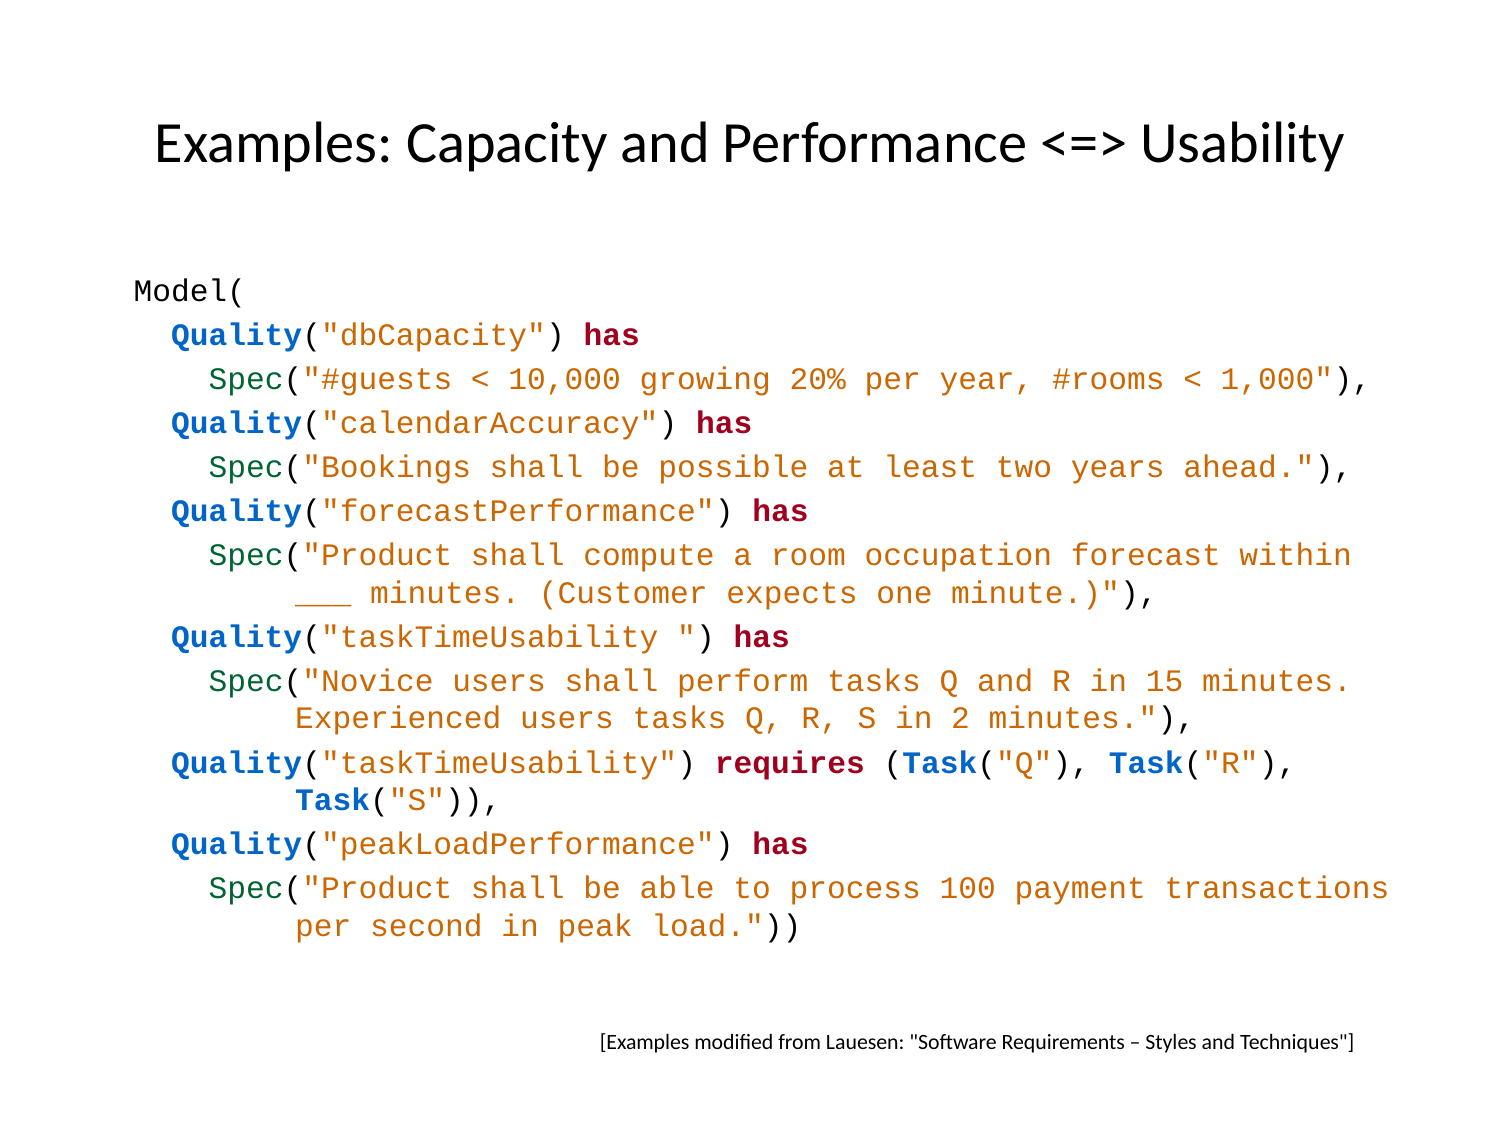

# Examples: Capacity and Performance <=> Usability
Model(
 Quality("dbCapacity") has
 Spec("#guests < 10,000 growing 20% per year, #rooms < 1,000"),
 Quality("calendarAccuracy") has
 Spec("Bookings shall be possible at least two years ahead."),
 Quality("forecastPerformance") has
 Spec("Product shall compute a room occupation forecast within ___ minutes. (Customer expects one minute.)"),
 Quality("taskTimeUsability ") has
 Spec("Novice users shall perform tasks Q and R in 15 minutes. Experienced users tasks Q, R, S in 2 minutes."),
 Quality("taskTimeUsability") requires (Task("Q"), Task("R"), Task("S")),
 Quality("peakLoadPerformance") has
 Spec("Product shall be able to process 100 payment transactions per second in peak load."))
[Examples modified from Lauesen: "Software Requirements – Styles and Techniques"]